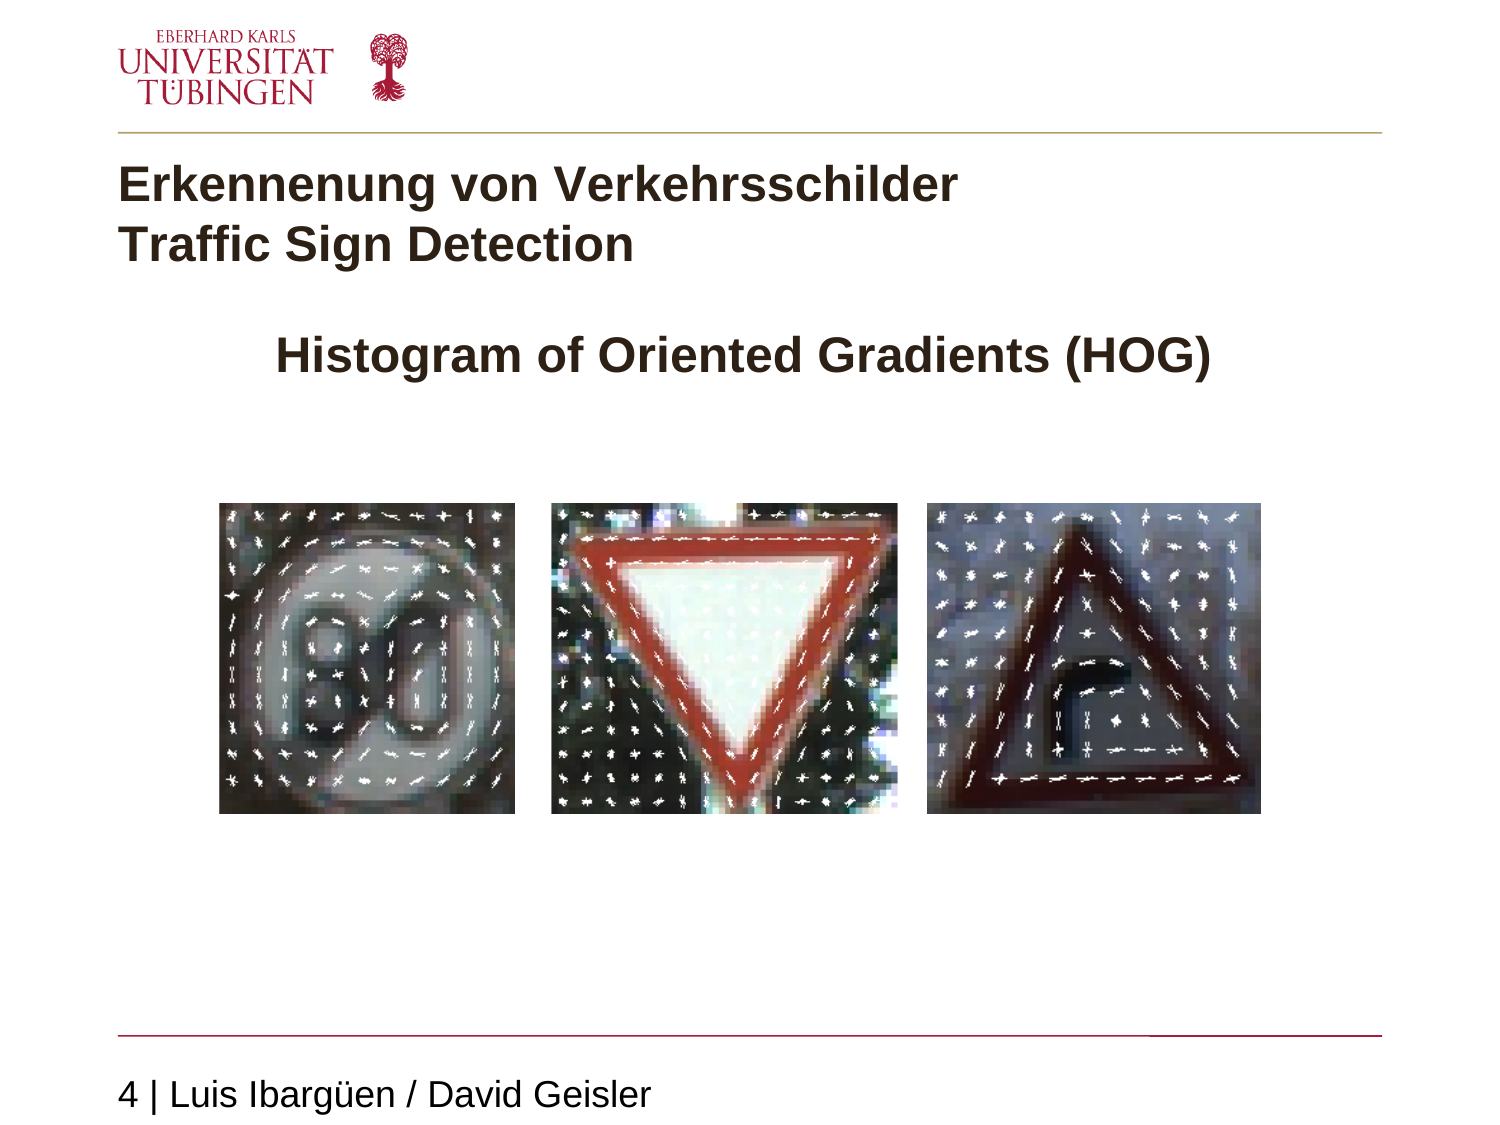

# Erkennenung von Verkehrsschilder Traffic Sign Detection
Histogram of Oriented Gradients (HOG)
 | Luis Ibargüen / David Geisler